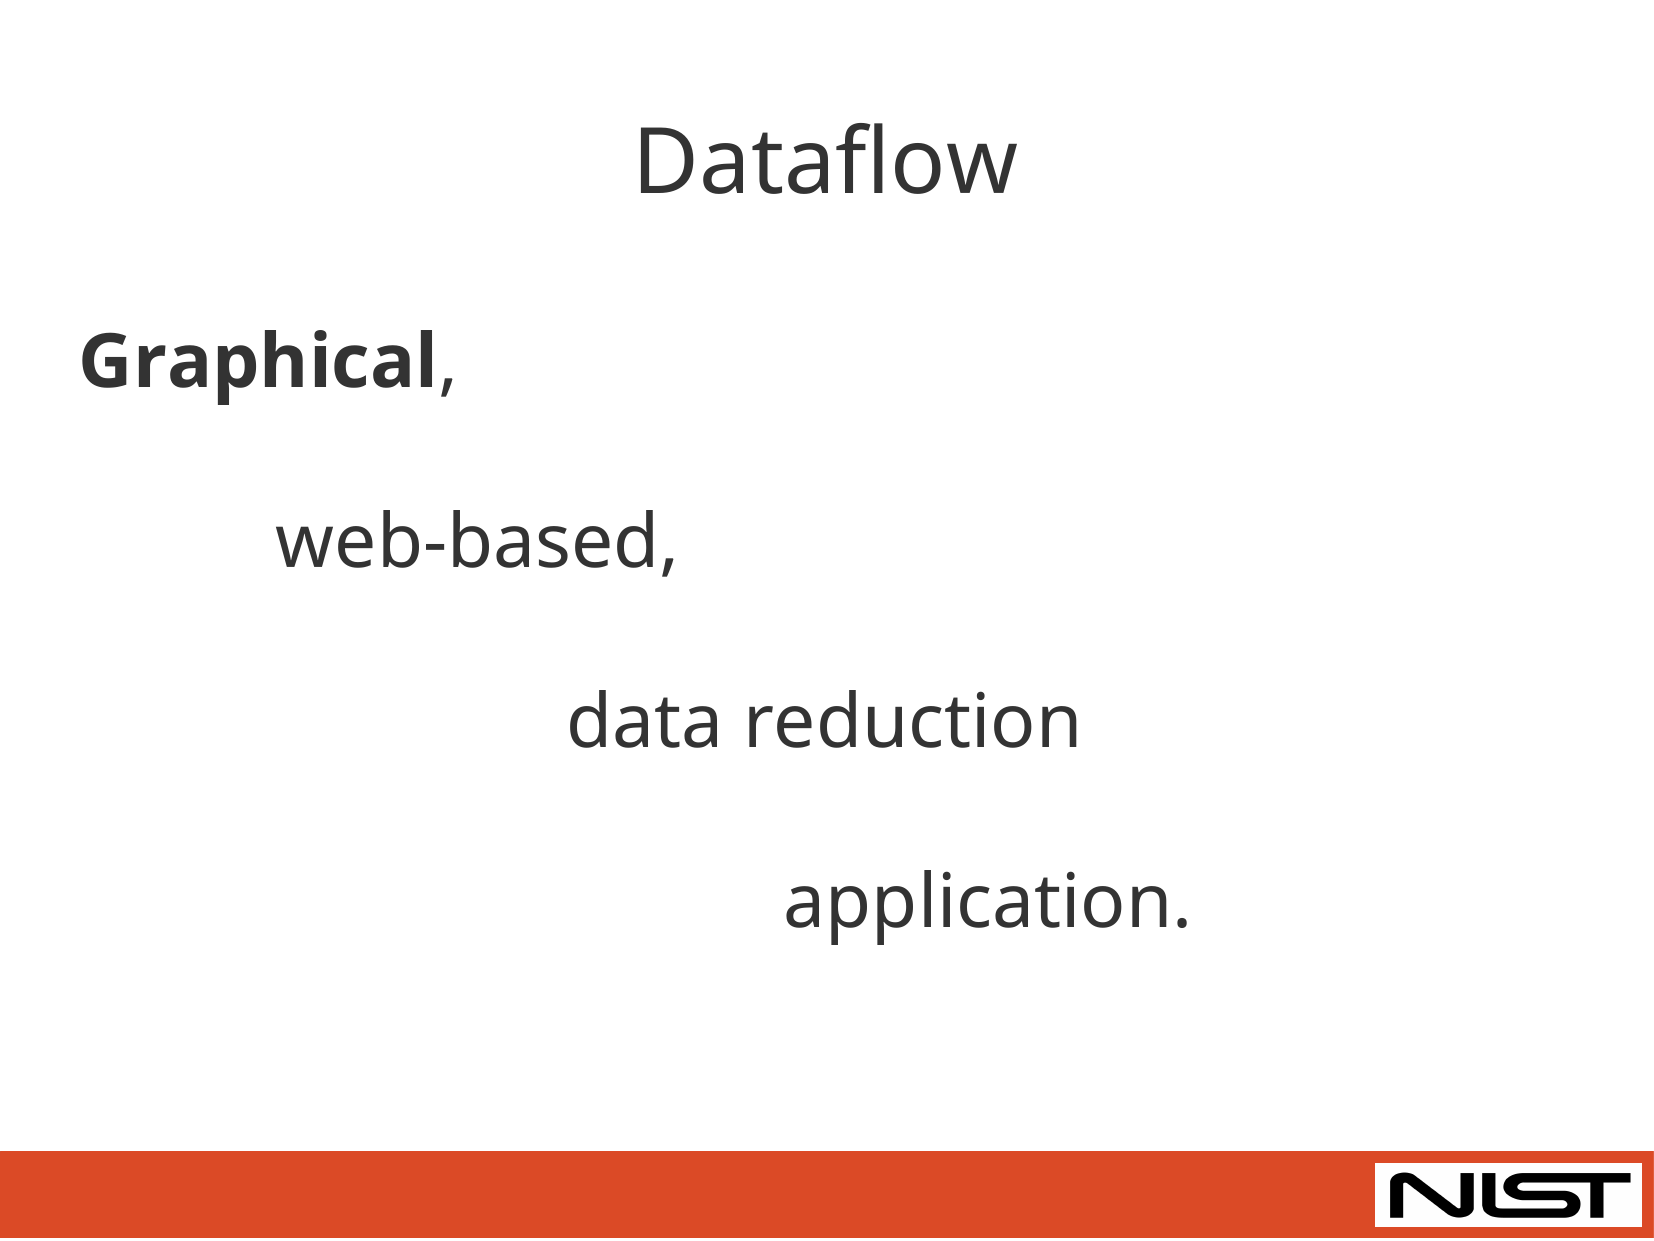

# Dataflow
Graphical,
web-based,
data reduction
 		application.